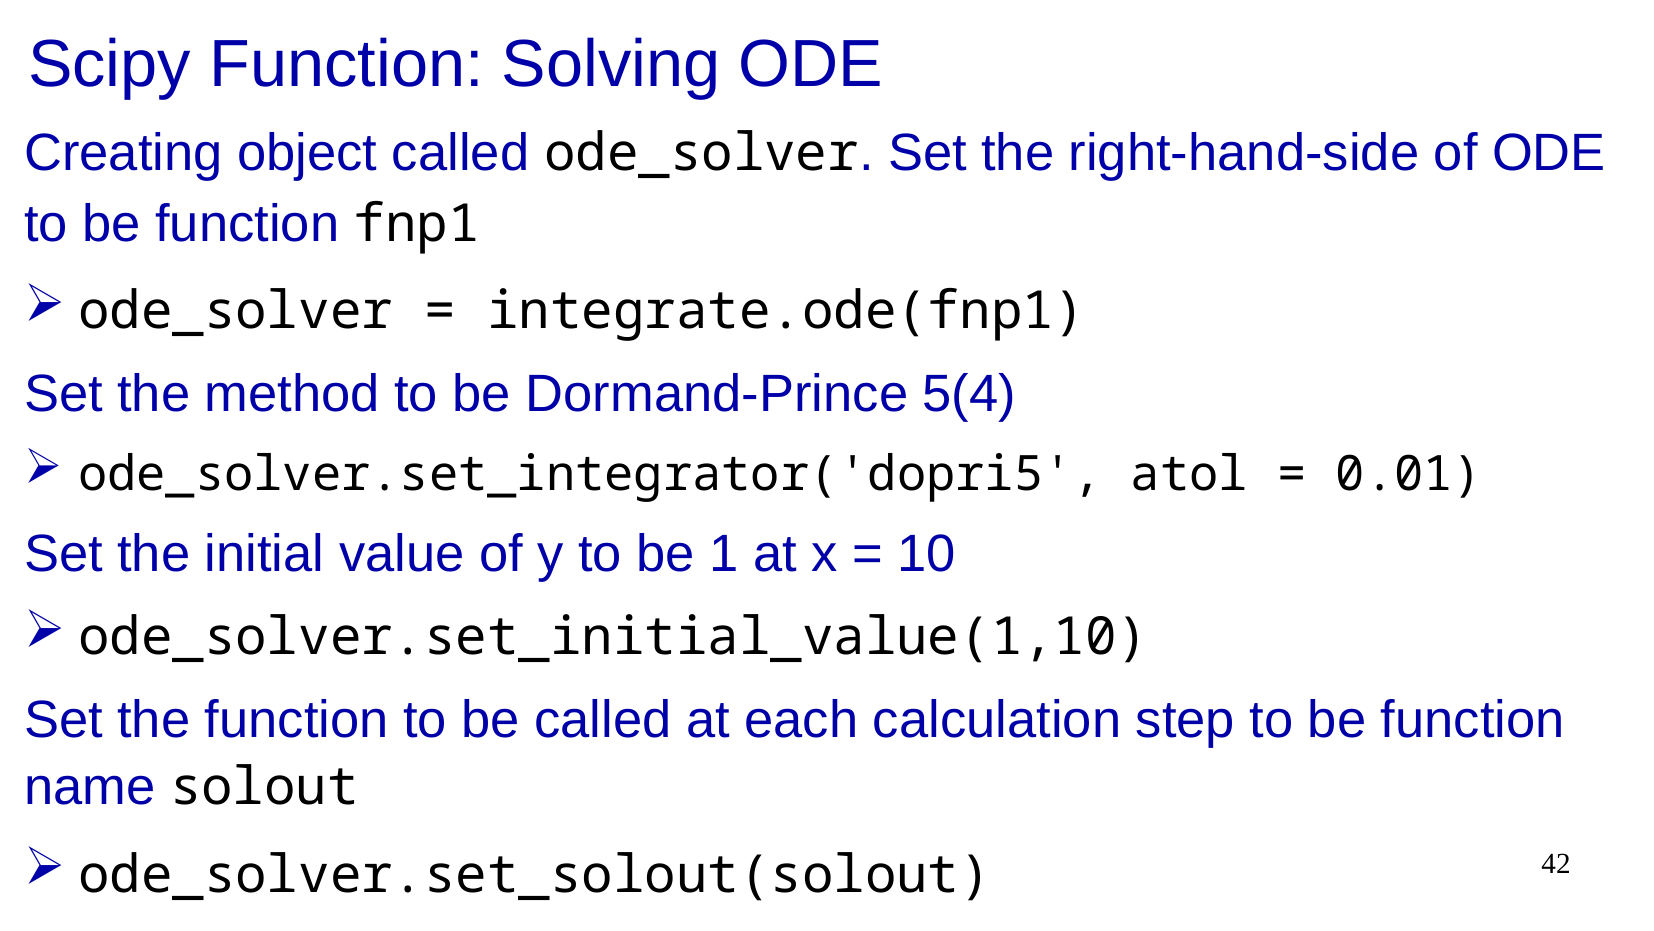

# Scipy Function: Solving ODE
Creating object called ode_solver. Set the right-hand-side of ODE to be function fnp1
ode_solver = integrate.ode(fnp1)
Set the method to be Dormand-Prince 5(4)
ode_solver.set_integrator('dopri5', atol = 0.01)
Set the initial value of y to be 1 at x = 10
ode_solver.set_initial_value(1,10)
Set the function to be called at each calculation step to be function name solout
ode_solver.set_solout(solout)
42